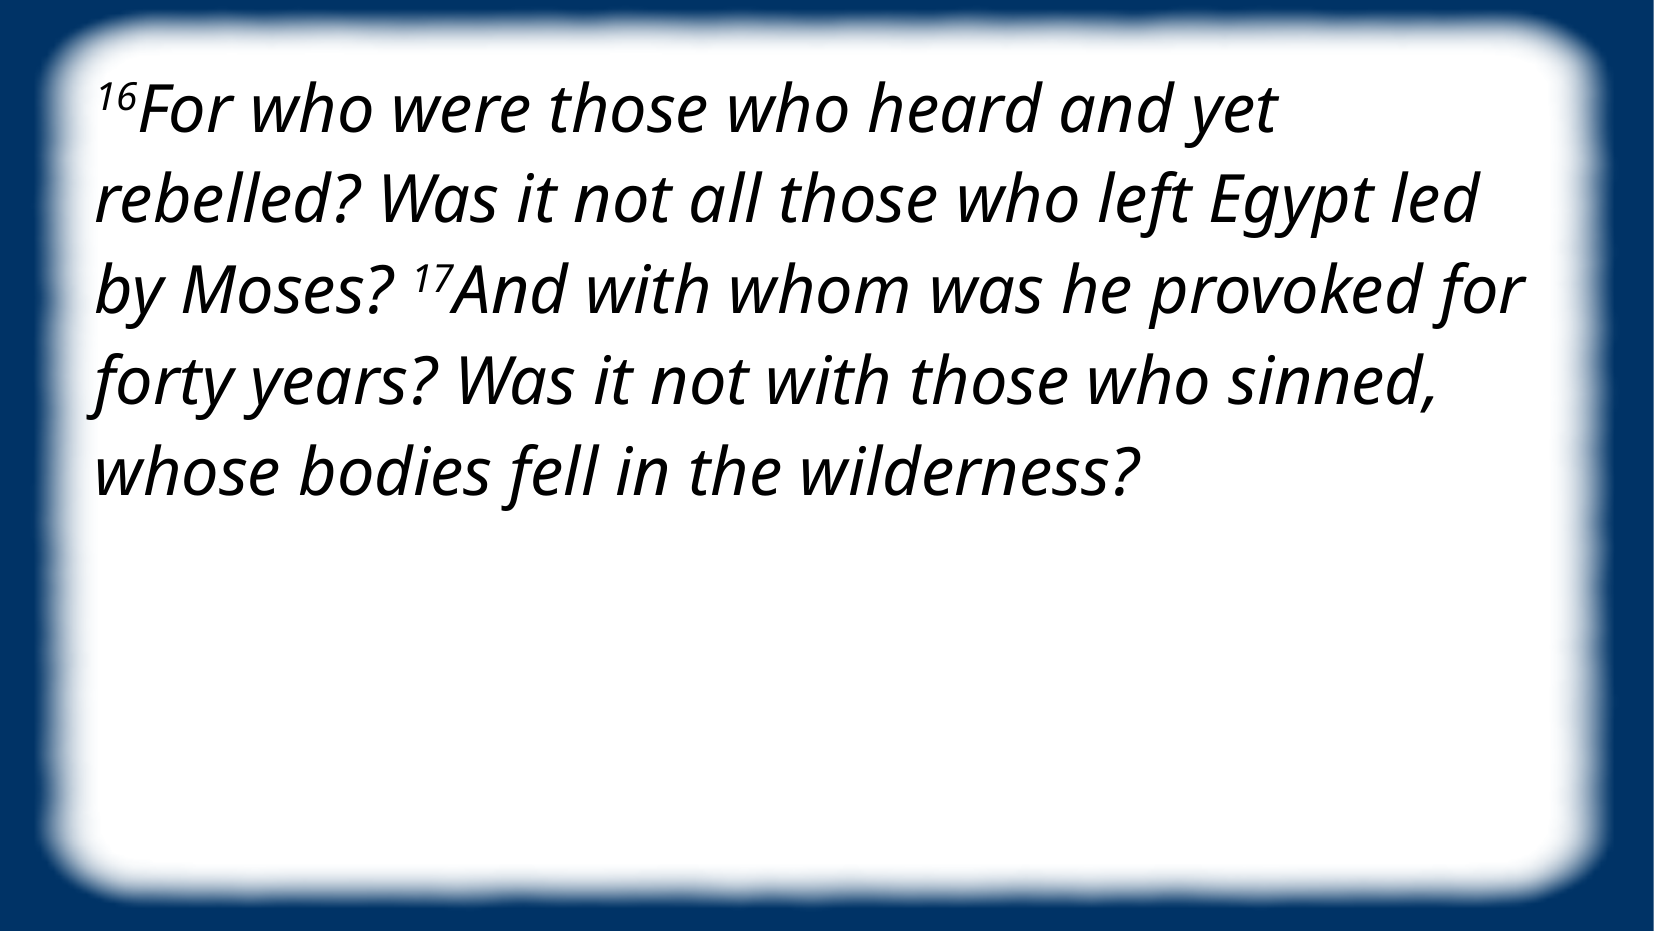

16For who were those who heard and yet rebelled? Was it not all those who left Egypt led by Moses? 17And with whom was he provoked for forty years? Was it not with those who sinned, whose bodies fell in the wilderness?